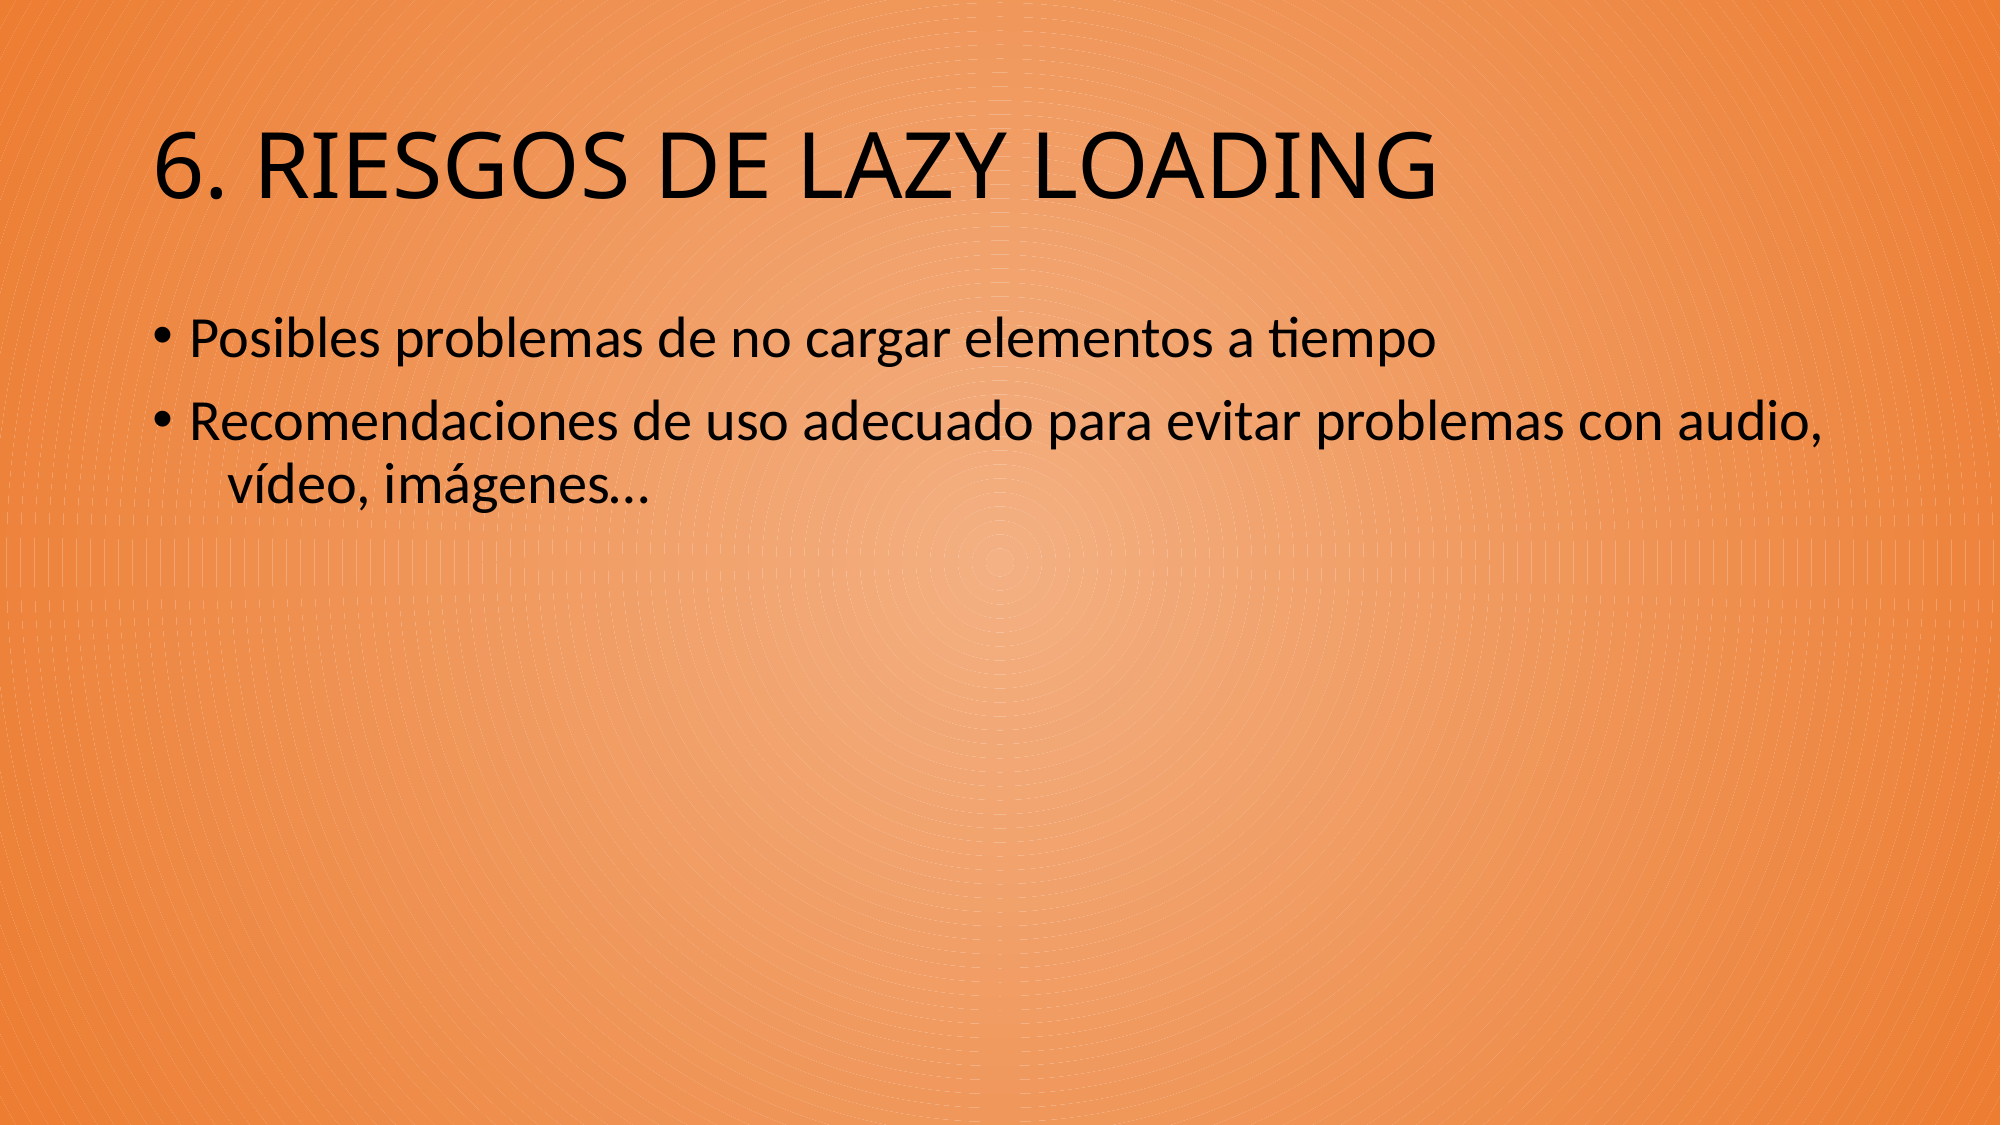

# 6. RIESGOS DE LAZY LOADING
Posibles problemas de no cargar elementos a tiempo
Recomendaciones de uso adecuado para evitar problemas con audio, vídeo, imágenes…